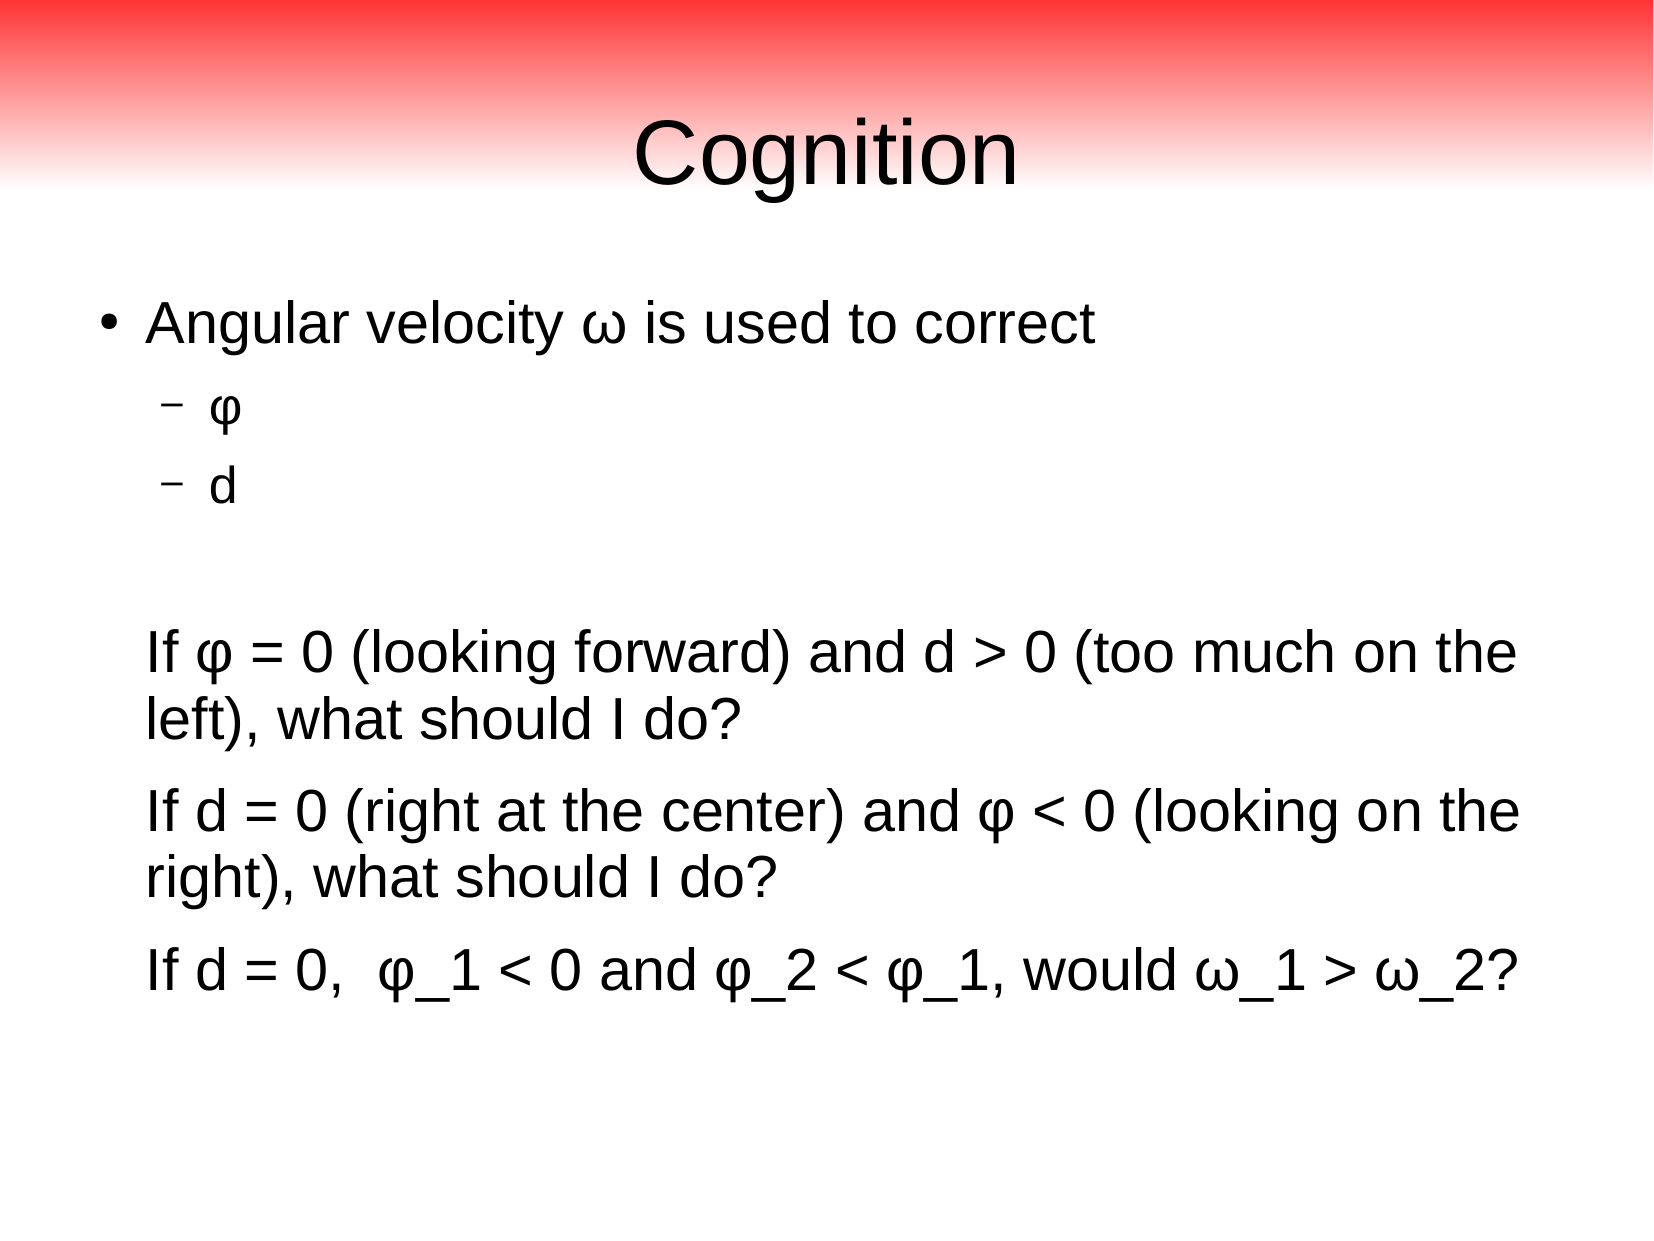

# Cognition
Angular velocity ω is used to correct
φ
d
If φ = 0 (looking forward) and d > 0 (too much on the left), what should I do?
If d = 0 (right at the center) and φ < 0 (looking on the right), what should I do?
If d = 0, φ_1 < 0 and φ_2 < φ_1, would ω_1 > ω_2?